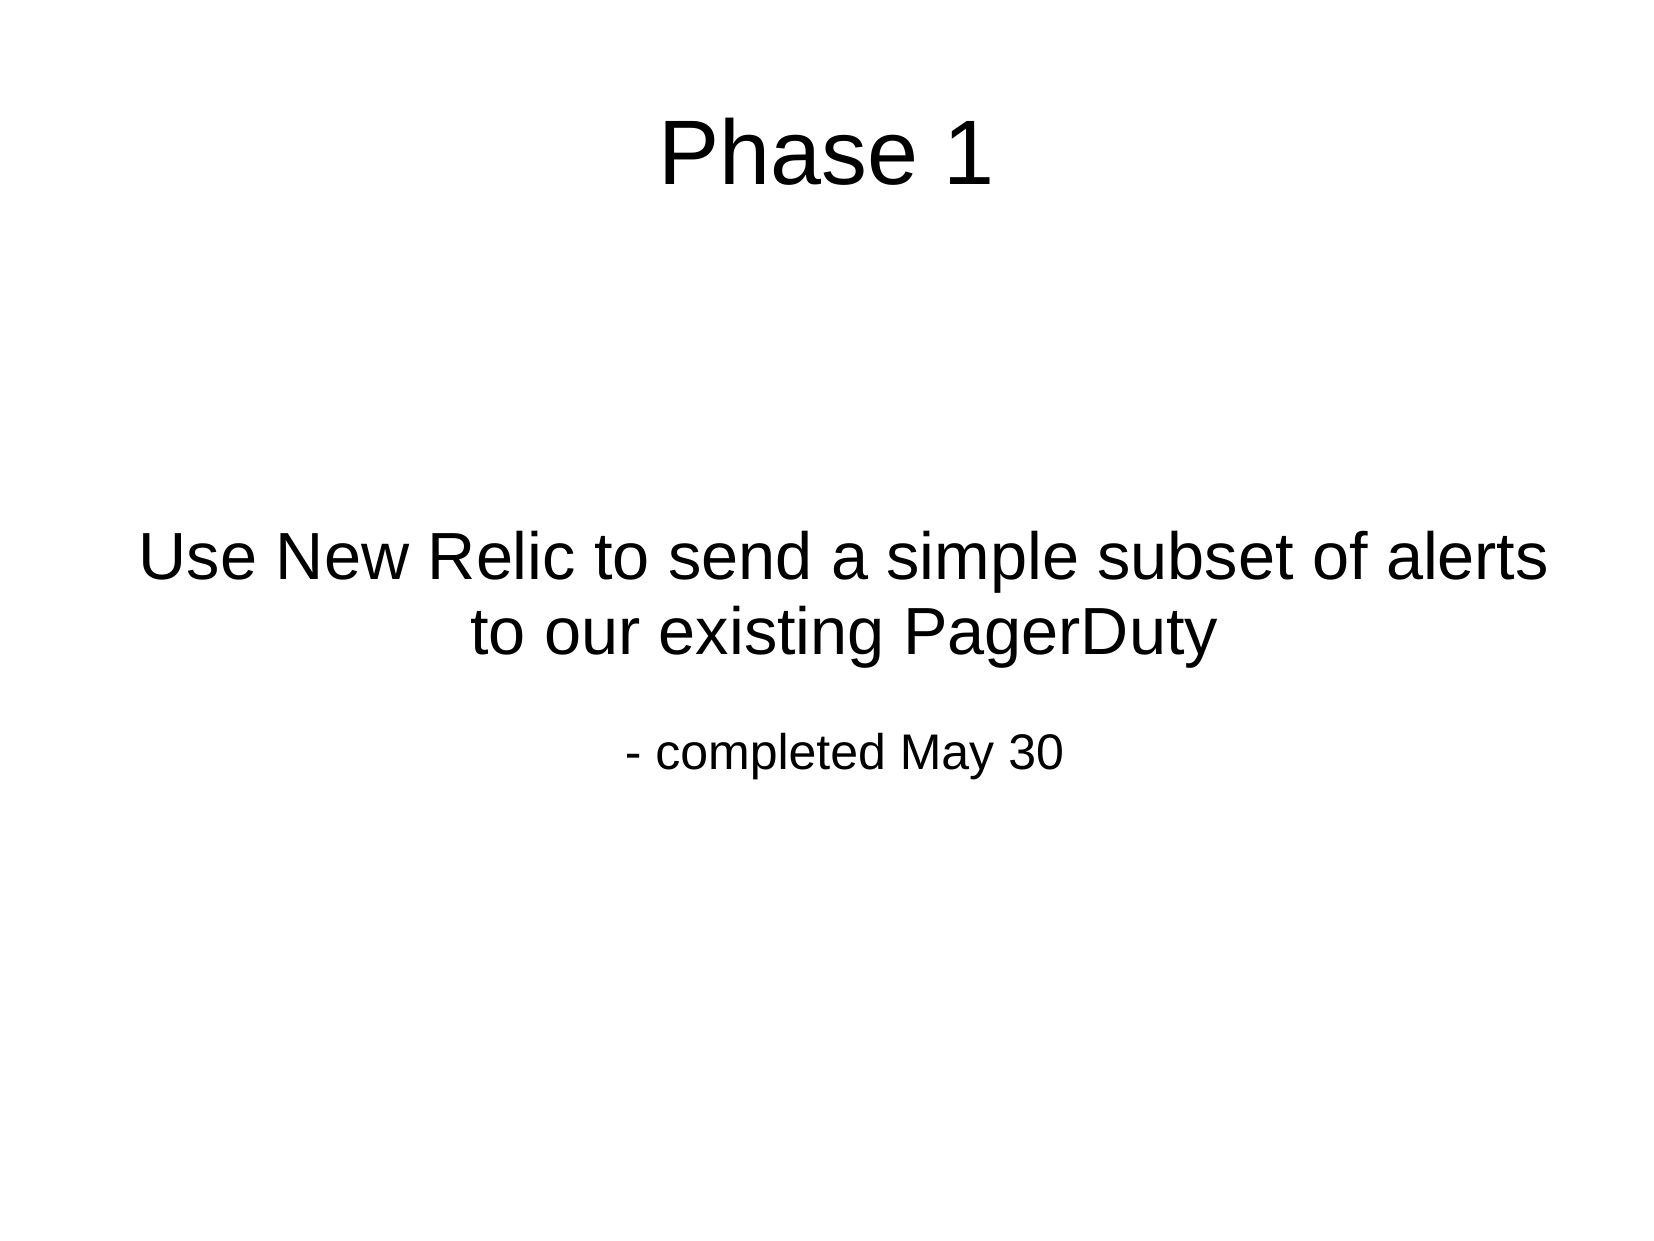

# Phase 1
Use New Relic to send a simple subset of alerts to our existing PagerDuty
- completed May 30